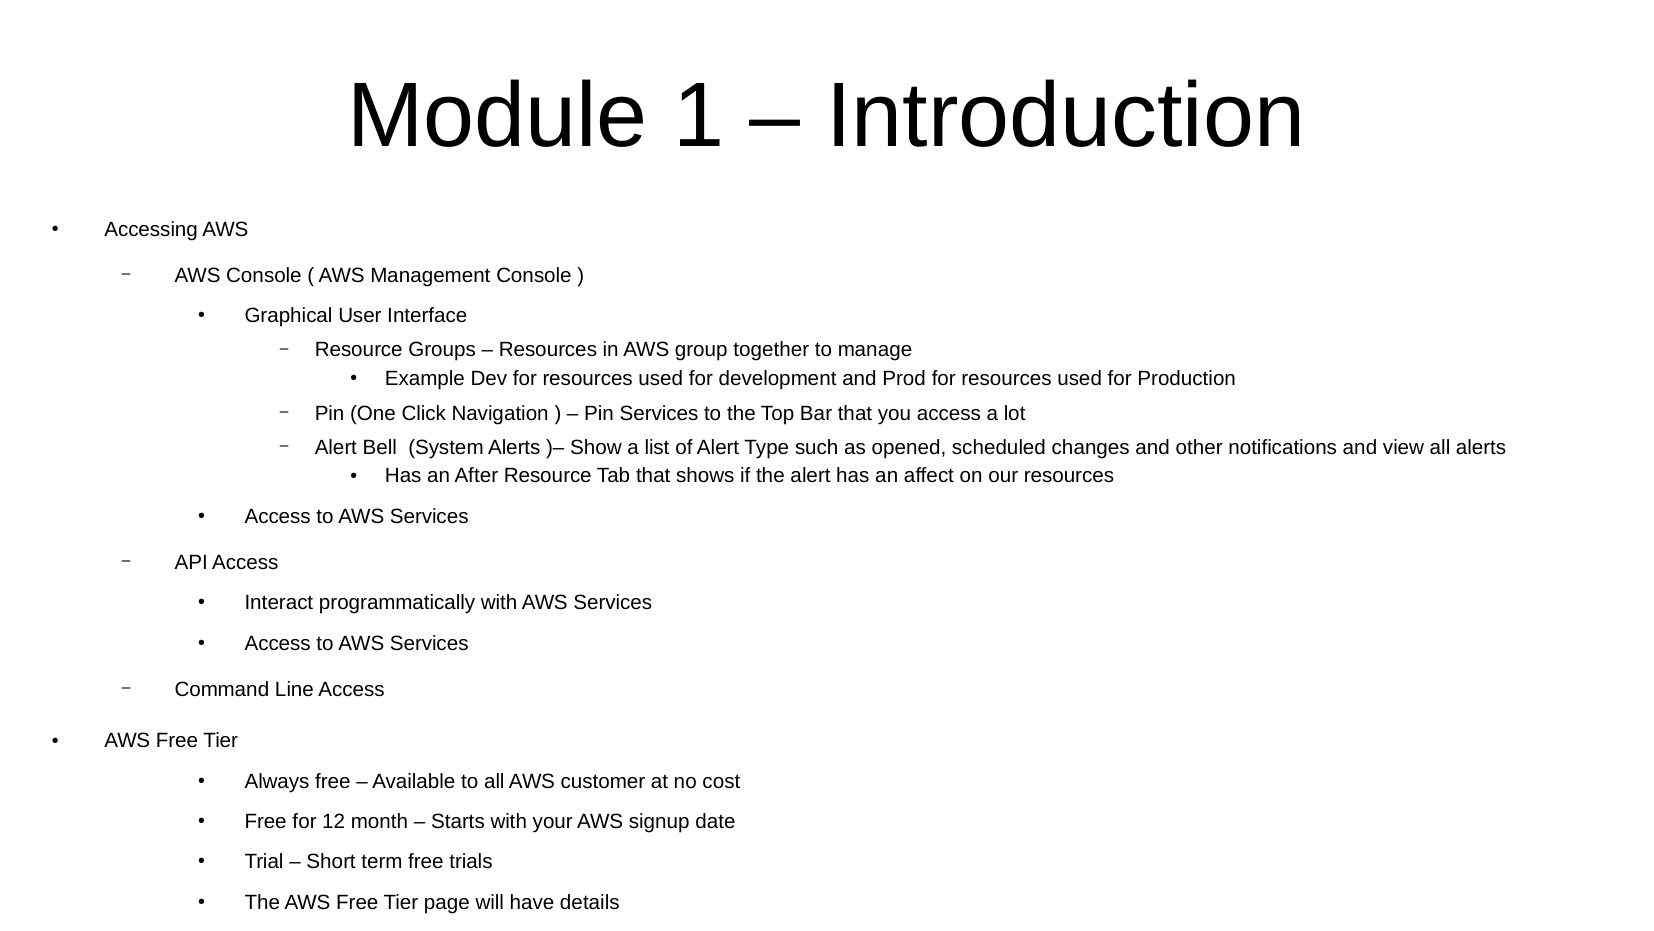

# Module 1 – Introduction
Accessing AWS
AWS Console ( AWS Management Console )
Graphical User Interface
Resource Groups – Resources in AWS group together to manage
Example Dev for resources used for development and Prod for resources used for Production
Pin (One Click Navigation ) – Pin Services to the Top Bar that you access a lot
Alert Bell (System Alerts )– Show a list of Alert Type such as opened, scheduled changes and other notifications and view all alerts
Has an After Resource Tab that shows if the alert has an affect on our resources
Access to AWS Services
API Access
Interact programmatically with AWS Services
Access to AWS Services
Command Line Access
AWS Free Tier
Always free – Available to all AWS customer at no cost
Free for 12 month – Starts with your AWS signup date
Trial – Short term free trials
The AWS Free Tier page will have details